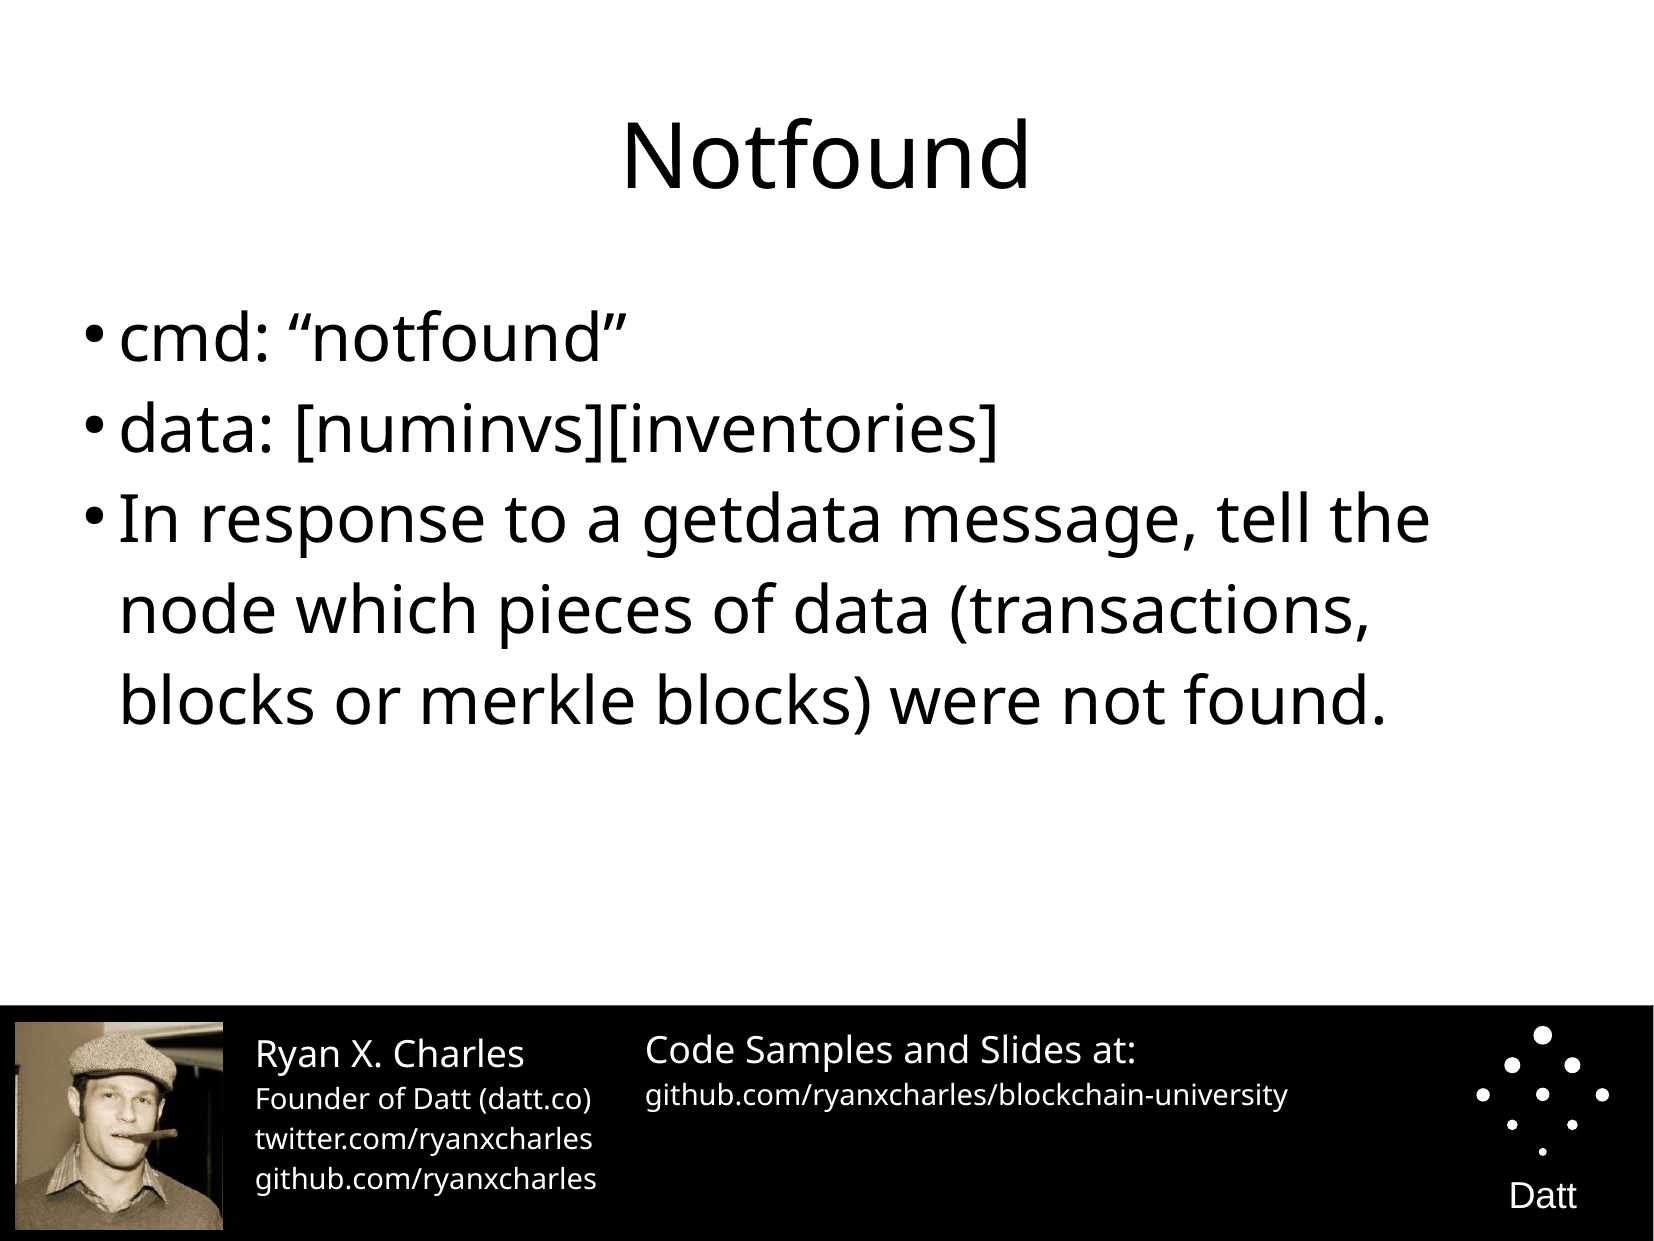

# Notfound
cmd: “notfound”
data: [numinvs][inventories]
In response to a getdata message, tell the node which pieces of data (transactions, blocks or merkle blocks) were not found.
Code Samples and Slides at:
github.com/ryanxcharles/blockchain-university
Ryan X. Charles
Founder of Datt (datt.co)
twitter.com/ryanxcharles
github.com/ryanxcharles
Datt